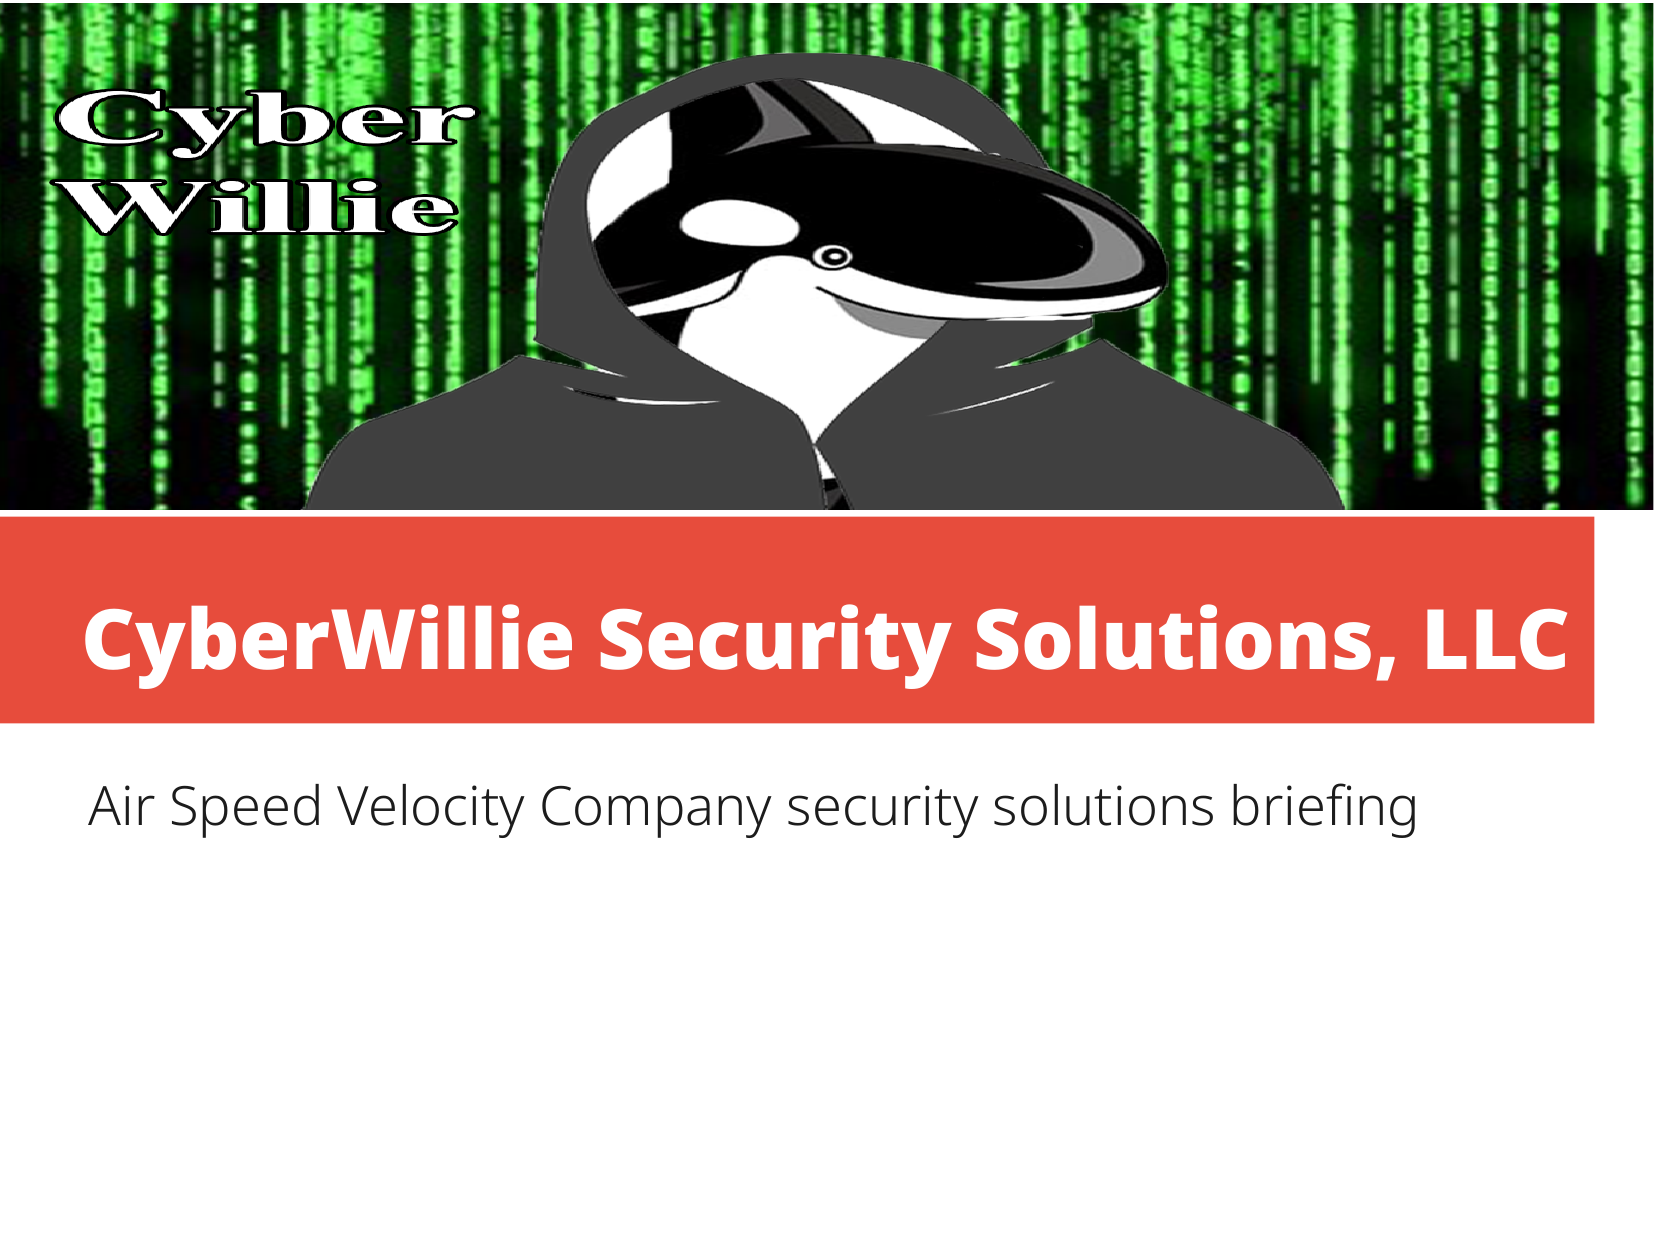

# CyberWillie Security Solutions, LLC
Air Speed Velocity Company security solutions briefing